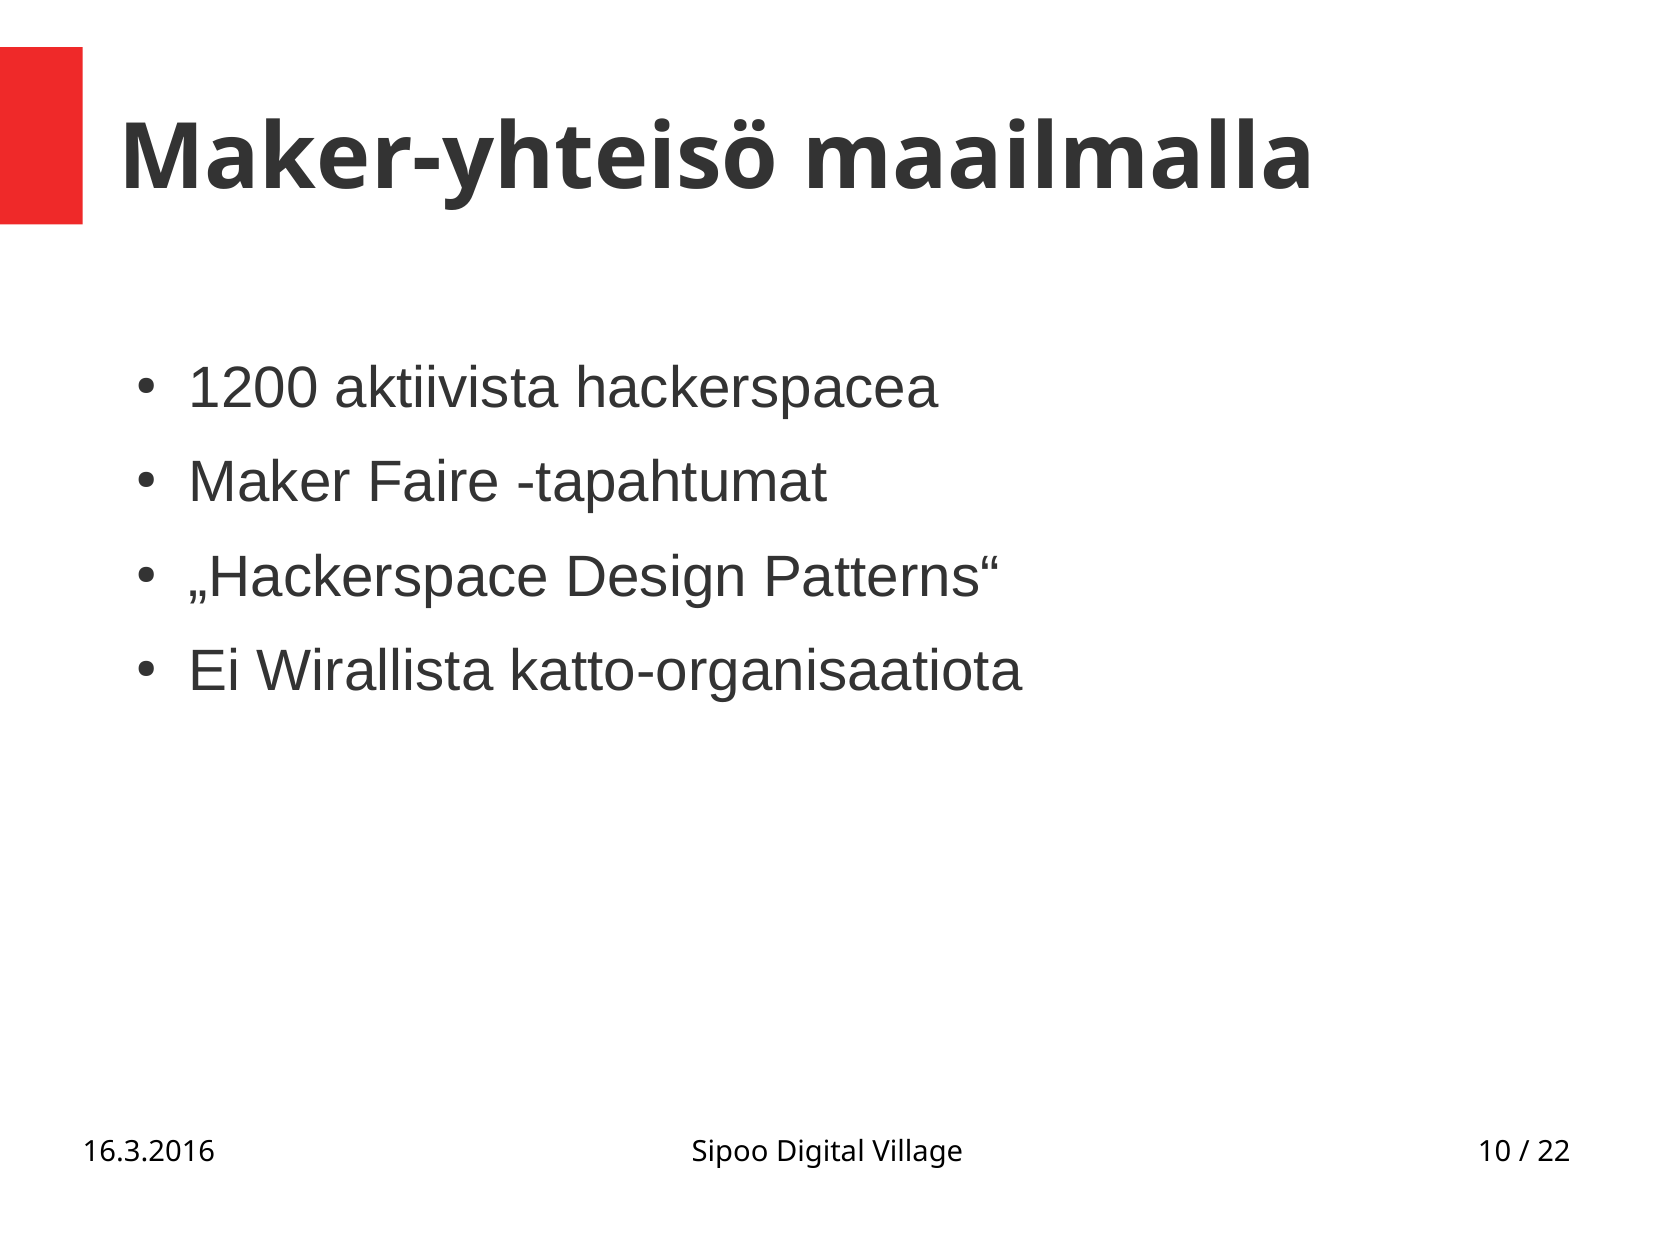

# Maker-yhteisö maailmalla
1200 aktiivista hackerspacea
Maker Faire -tapahtumat
„Hackerspace Design Patterns“
Ei Wirallista katto-organisaatiota
10